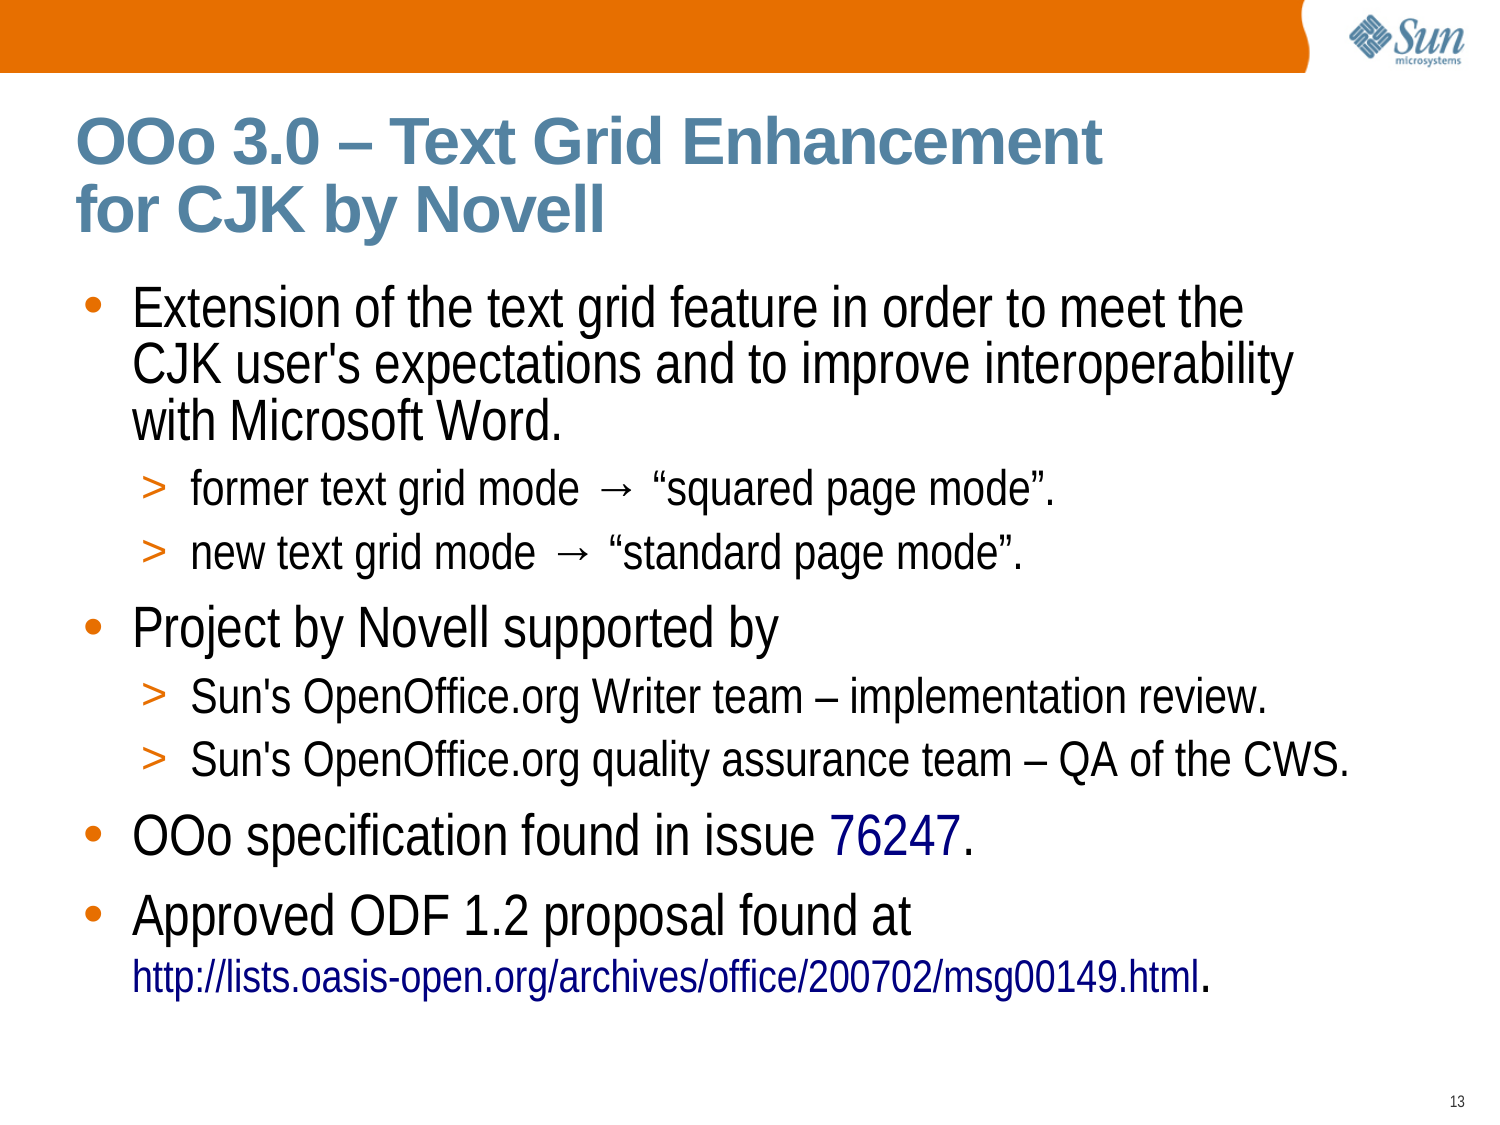

# OOo 3.0 – Text Grid Enhancement for CJK by Novell
Extension of the text grid feature in order to meet the
CJK user's expectations and to improve interoperability
with Microsoft Word.
former text grid mode → “squared page mode”.
new text grid mode → “standard page mode”.
Project by Novell supported by
Sun's OpenOffice.org Writer team – implementation review.
Sun's OpenOffice.org quality assurance team – QA of the CWS.
OOo specification found in issue 76247.
Approved ODF 1.2 proposal found at http://lists.oasis-open.org/archives/office/200702/msg00149.html.